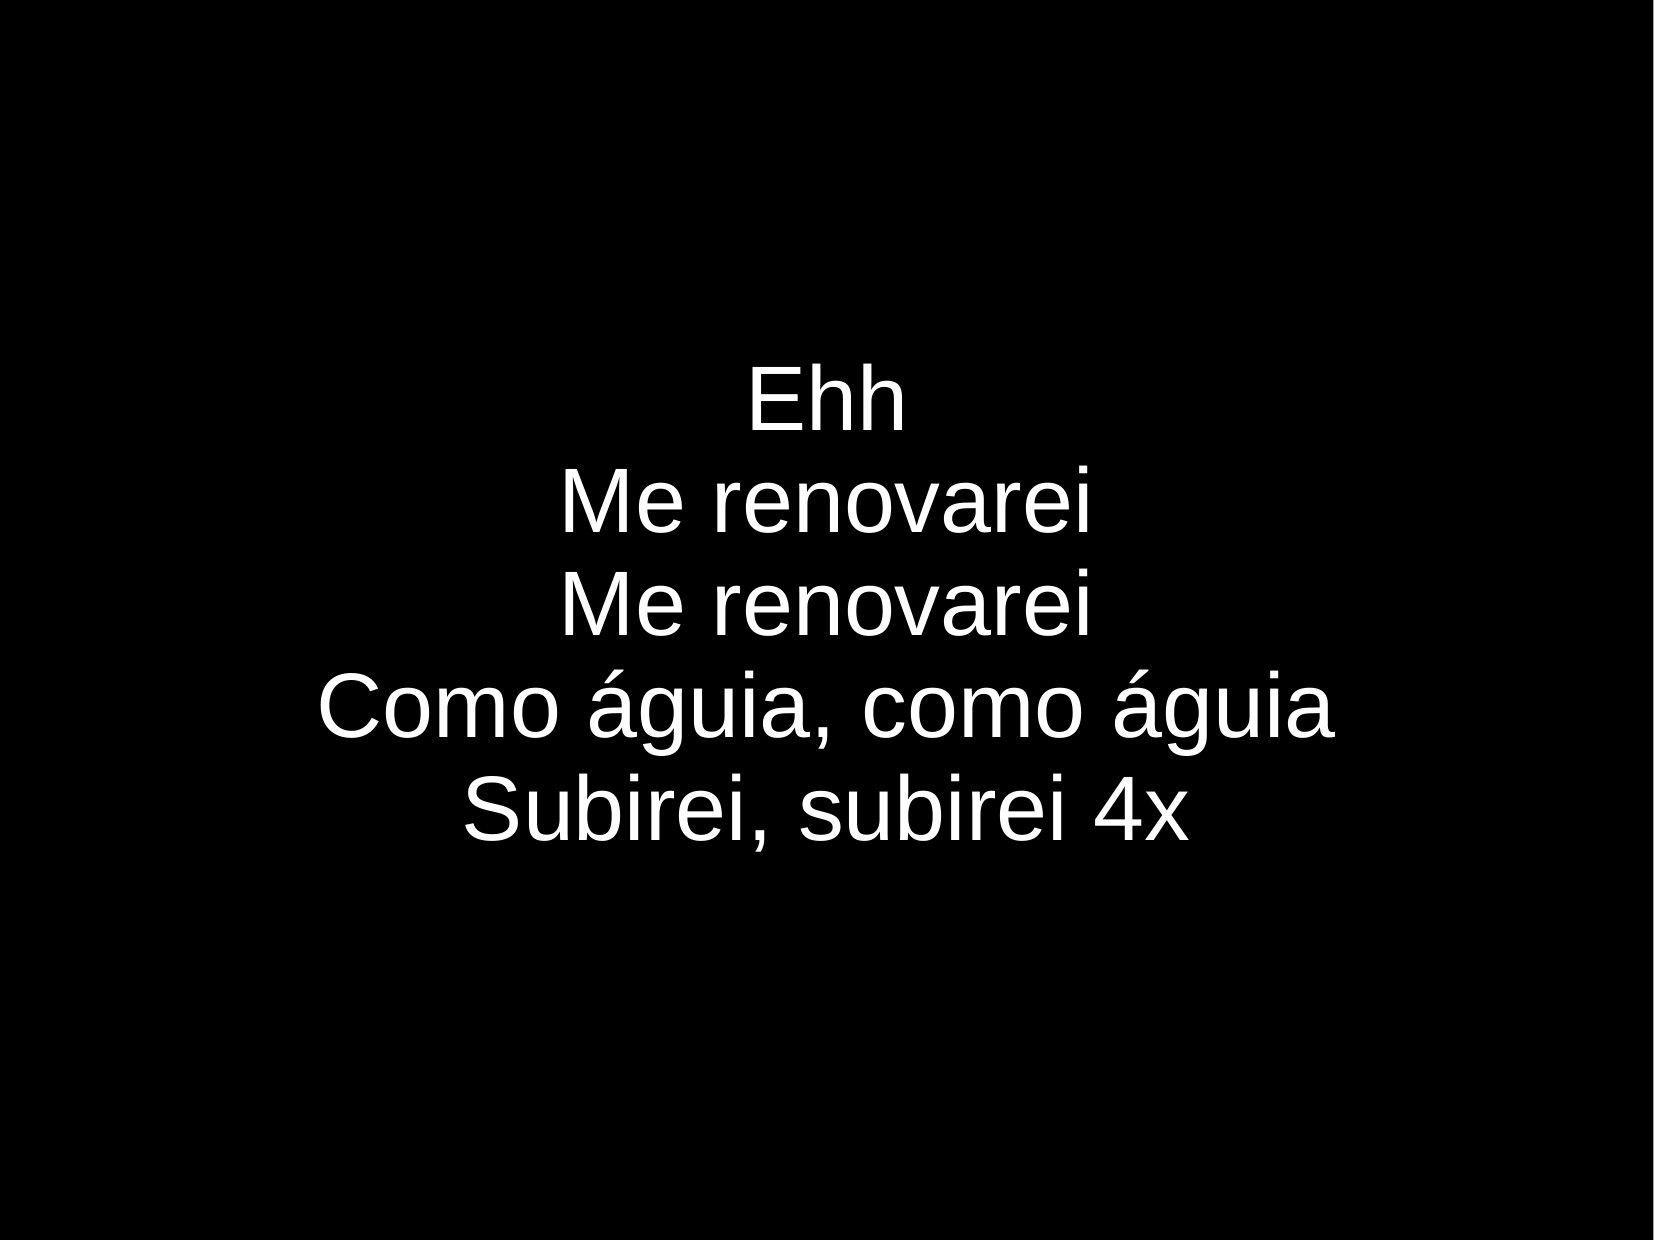

# Ehh
Me renovarei
Me renovarei
Como águia, como águia
Subirei, subirei 4x